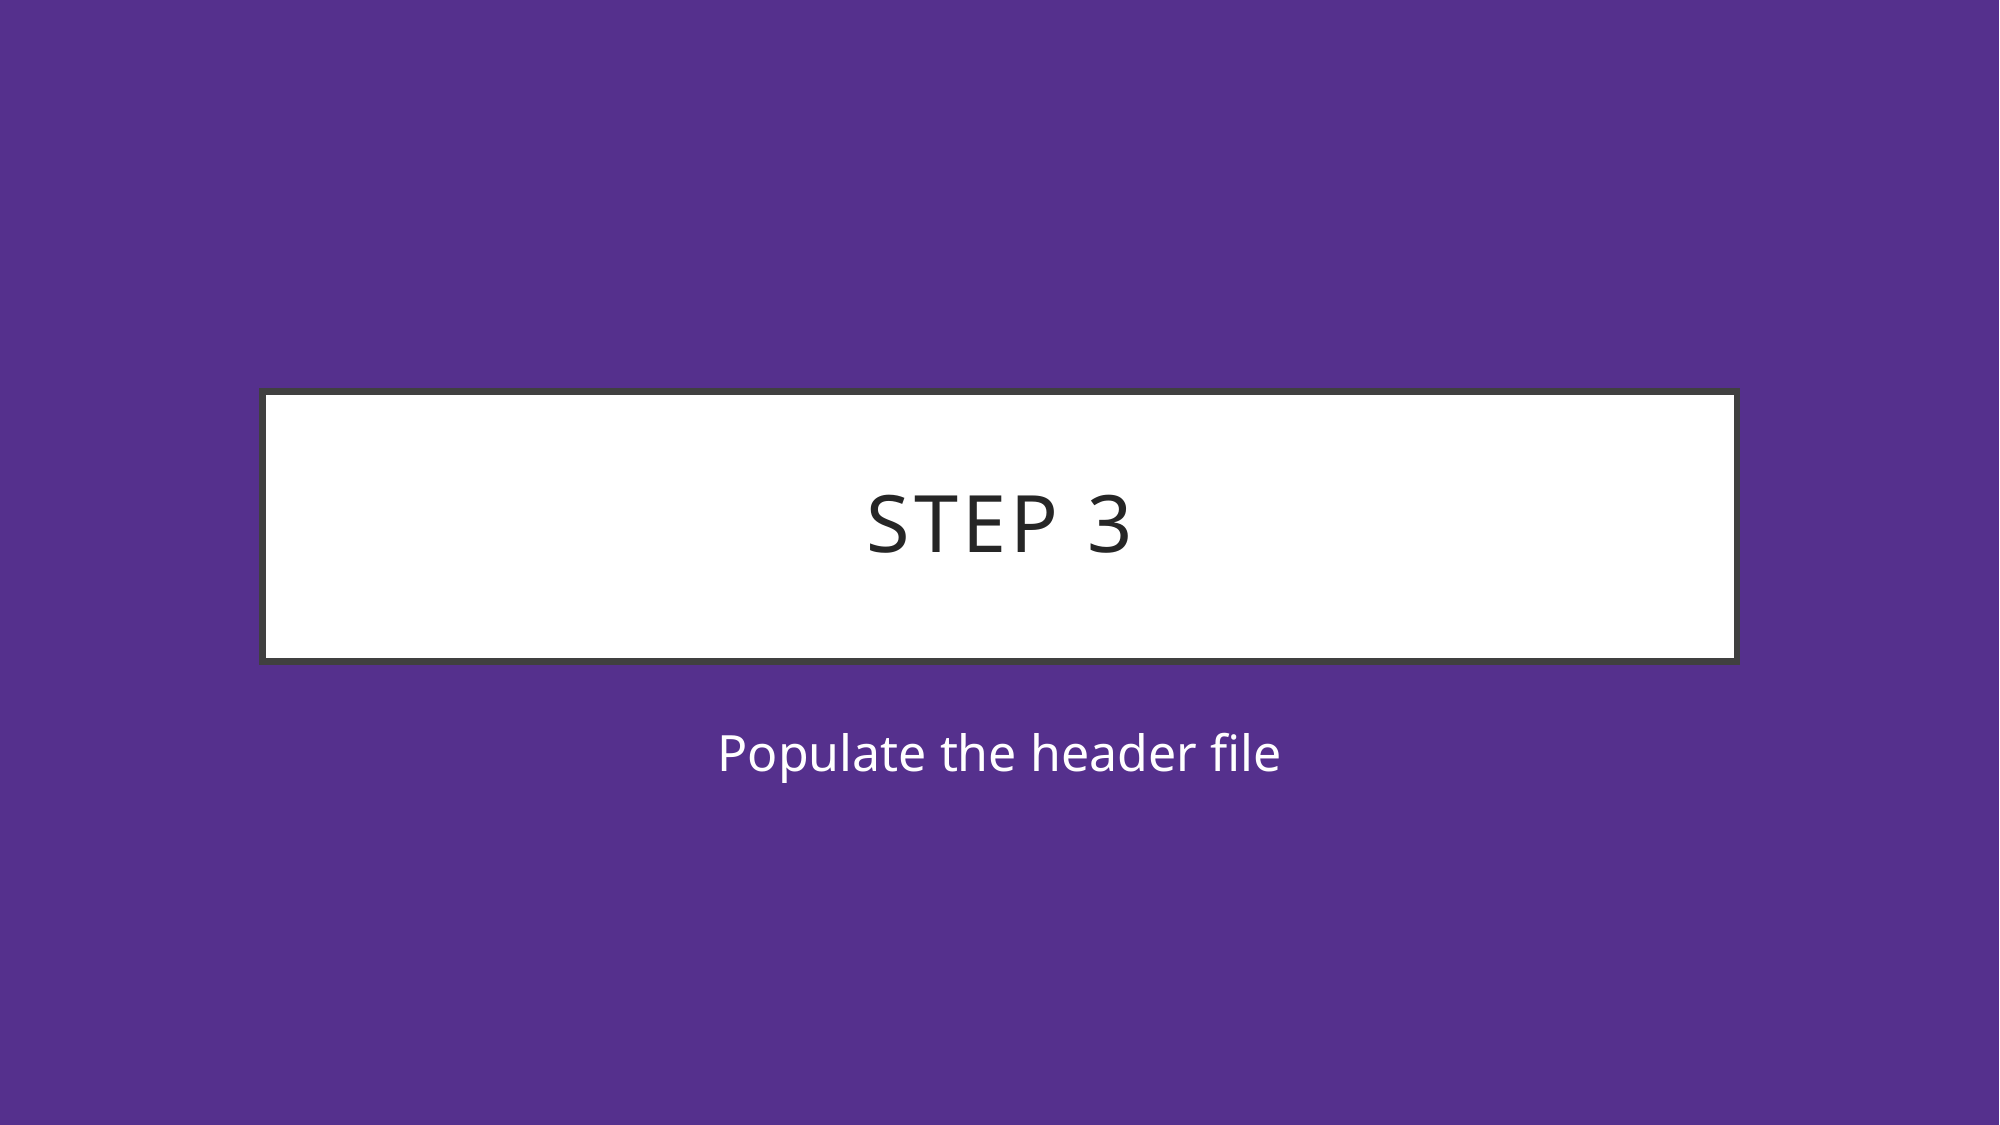

# Step 3
Populate the header file